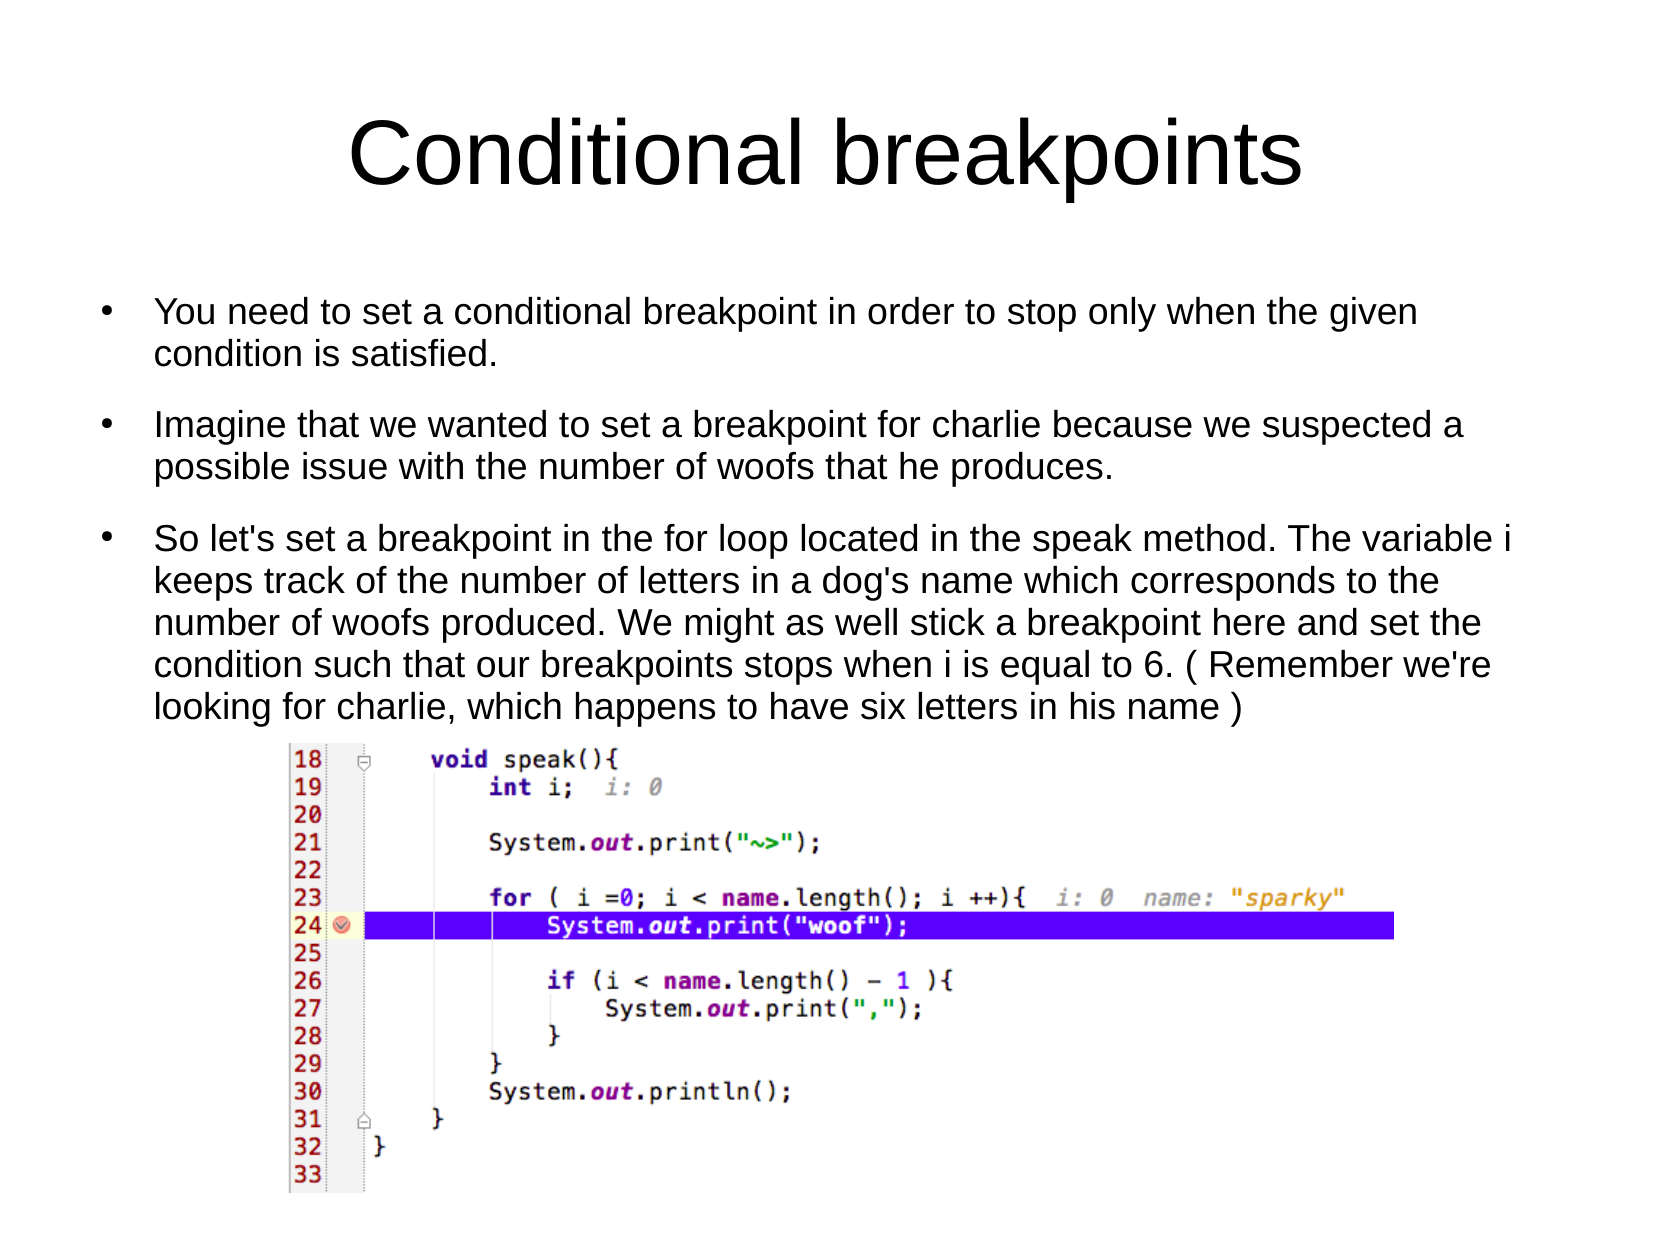

# Conditional breakpoints
You need to set a conditional breakpoint in order to stop only when the given condition is satisfied.
Imagine that we wanted to set a breakpoint for charlie because we suspected a possible issue with the number of woofs that he produces.
So let's set a breakpoint in the for loop located in the speak method. The variable i keeps track of the number of letters in a dog's name which corresponds to the number of woofs produced. We might as well stick a breakpoint here and set the condition such that our breakpoints stops when i is equal to 6. ( Remember we're looking for charlie, which happens to have six letters in his name )